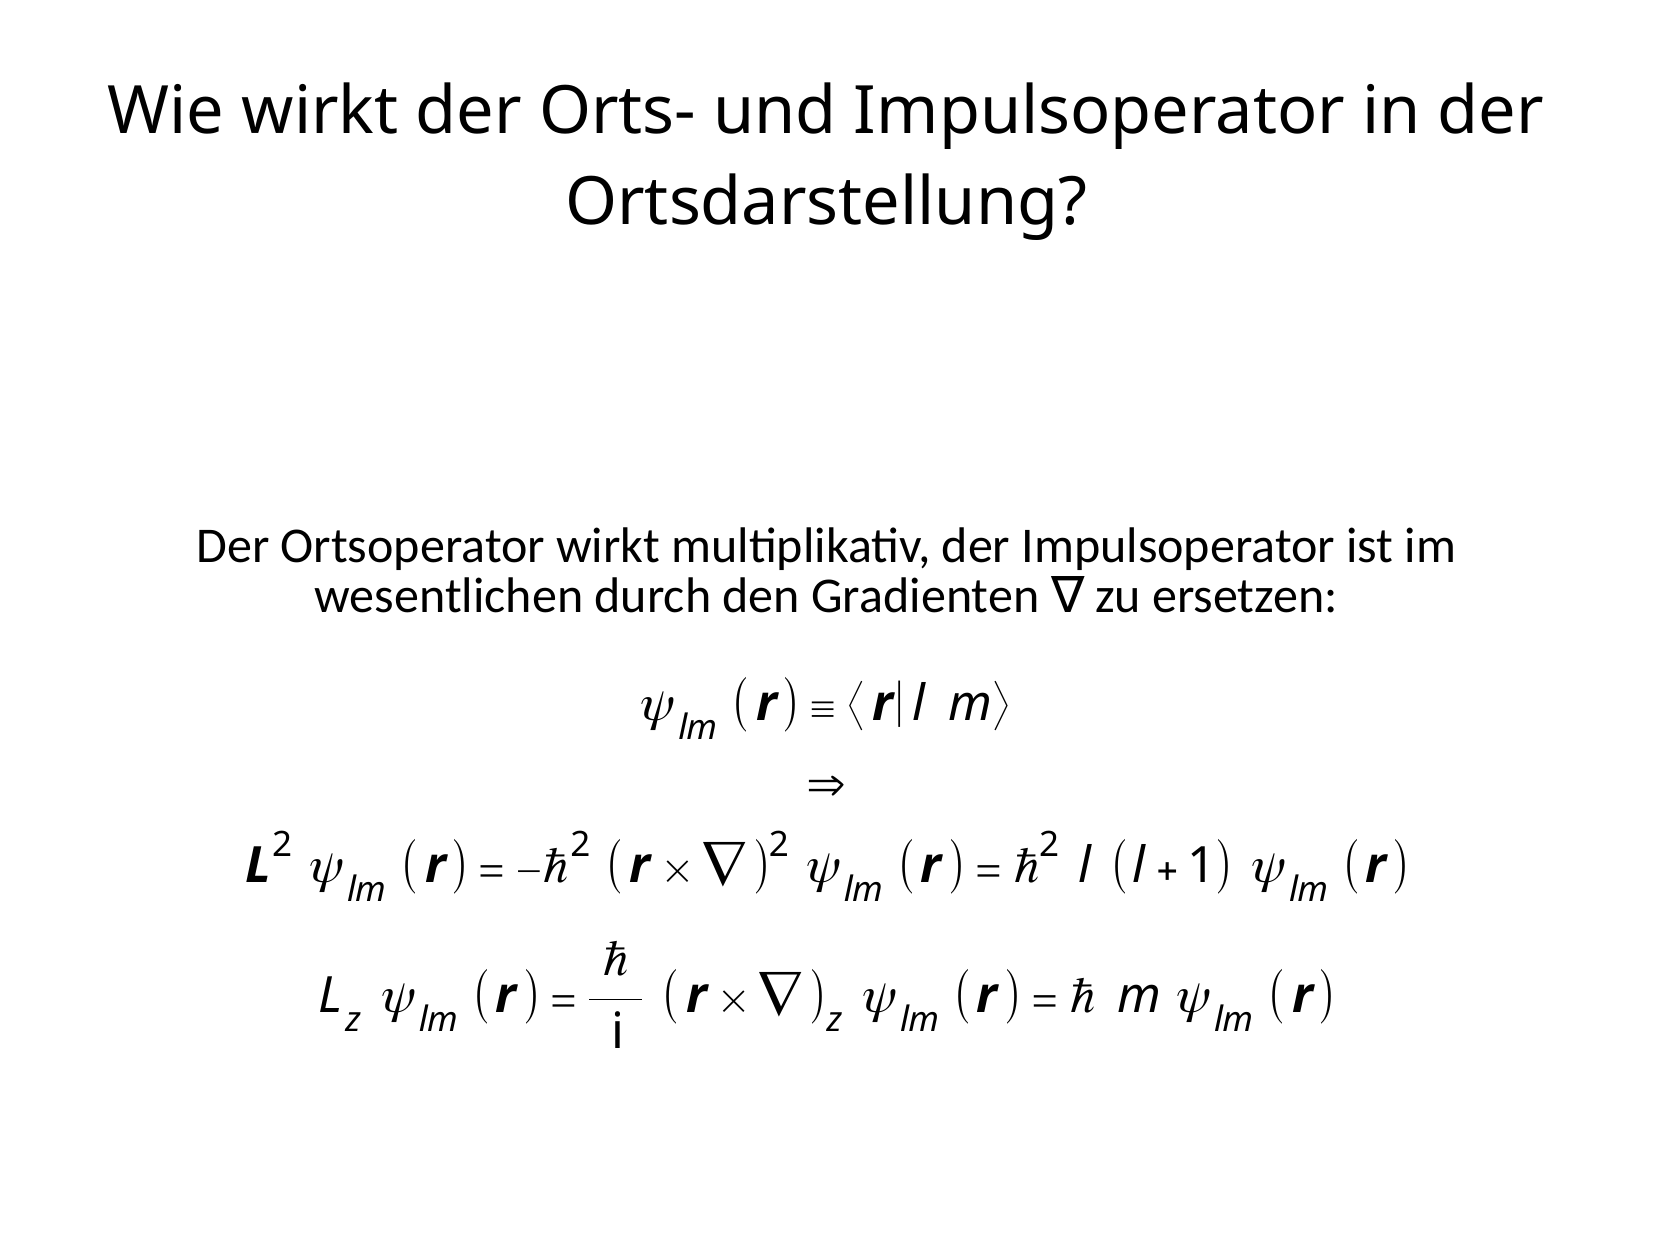

# Wie wirkt der Orts- und Impulsoperator in der Ortsdarstellung?
Der Ortsoperator wirkt multiplikativ, der Impulsoperator ist im wesentlichen durch den Gradienten ∇ zu ersetzen: